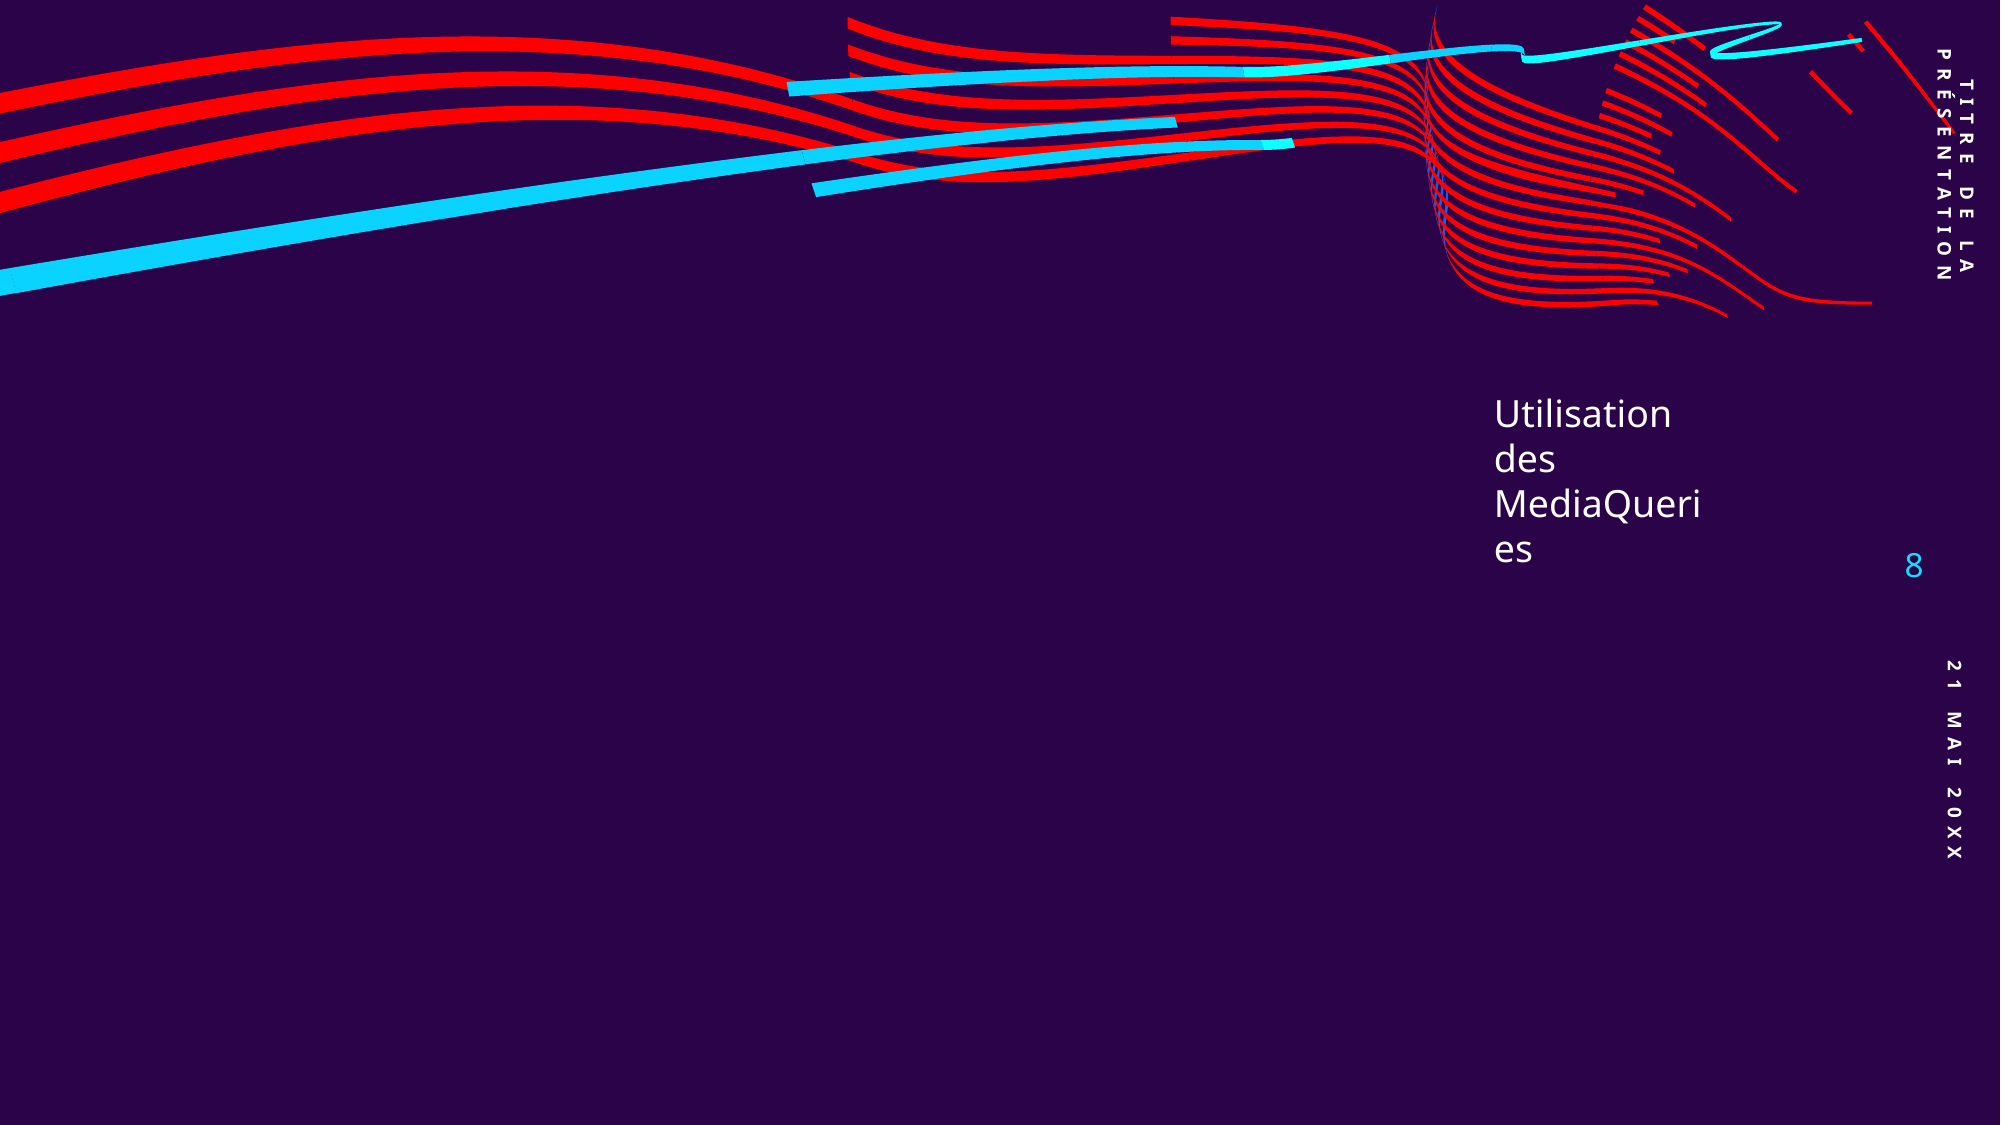

TITRE DE LA PRÉSENTATION
Utilisation des MediaQueries
21 mai 20XX